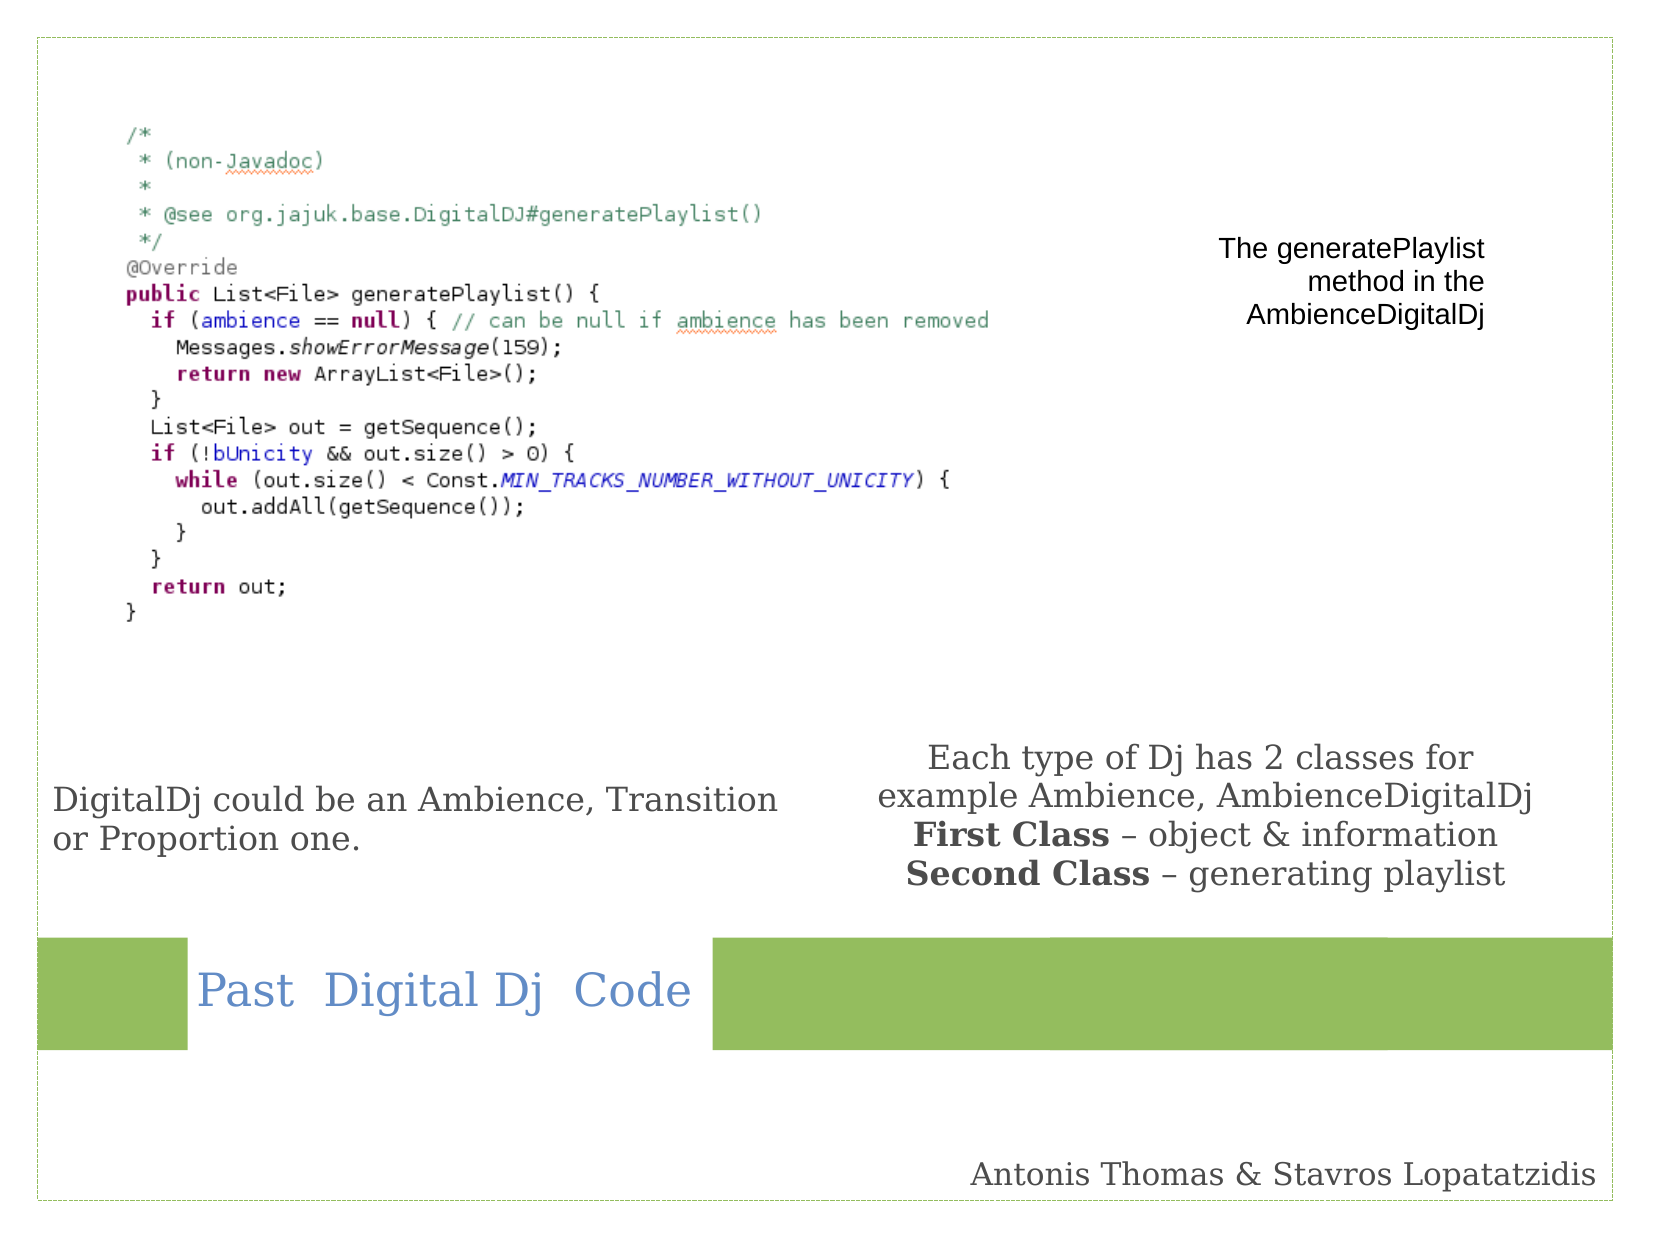

The generatePlaylist method in the AmbienceDigitalDj
Each type of Dj has 2 classes for
example Ambience, AmbienceDigitalDj
First Class – object & information
Second Class – generating playlist
DigitalDj could be an Ambience, Transition
or Proportion one.
Past Digital Dj Code
Antonis Thomas & Stavros Lopatatzidis